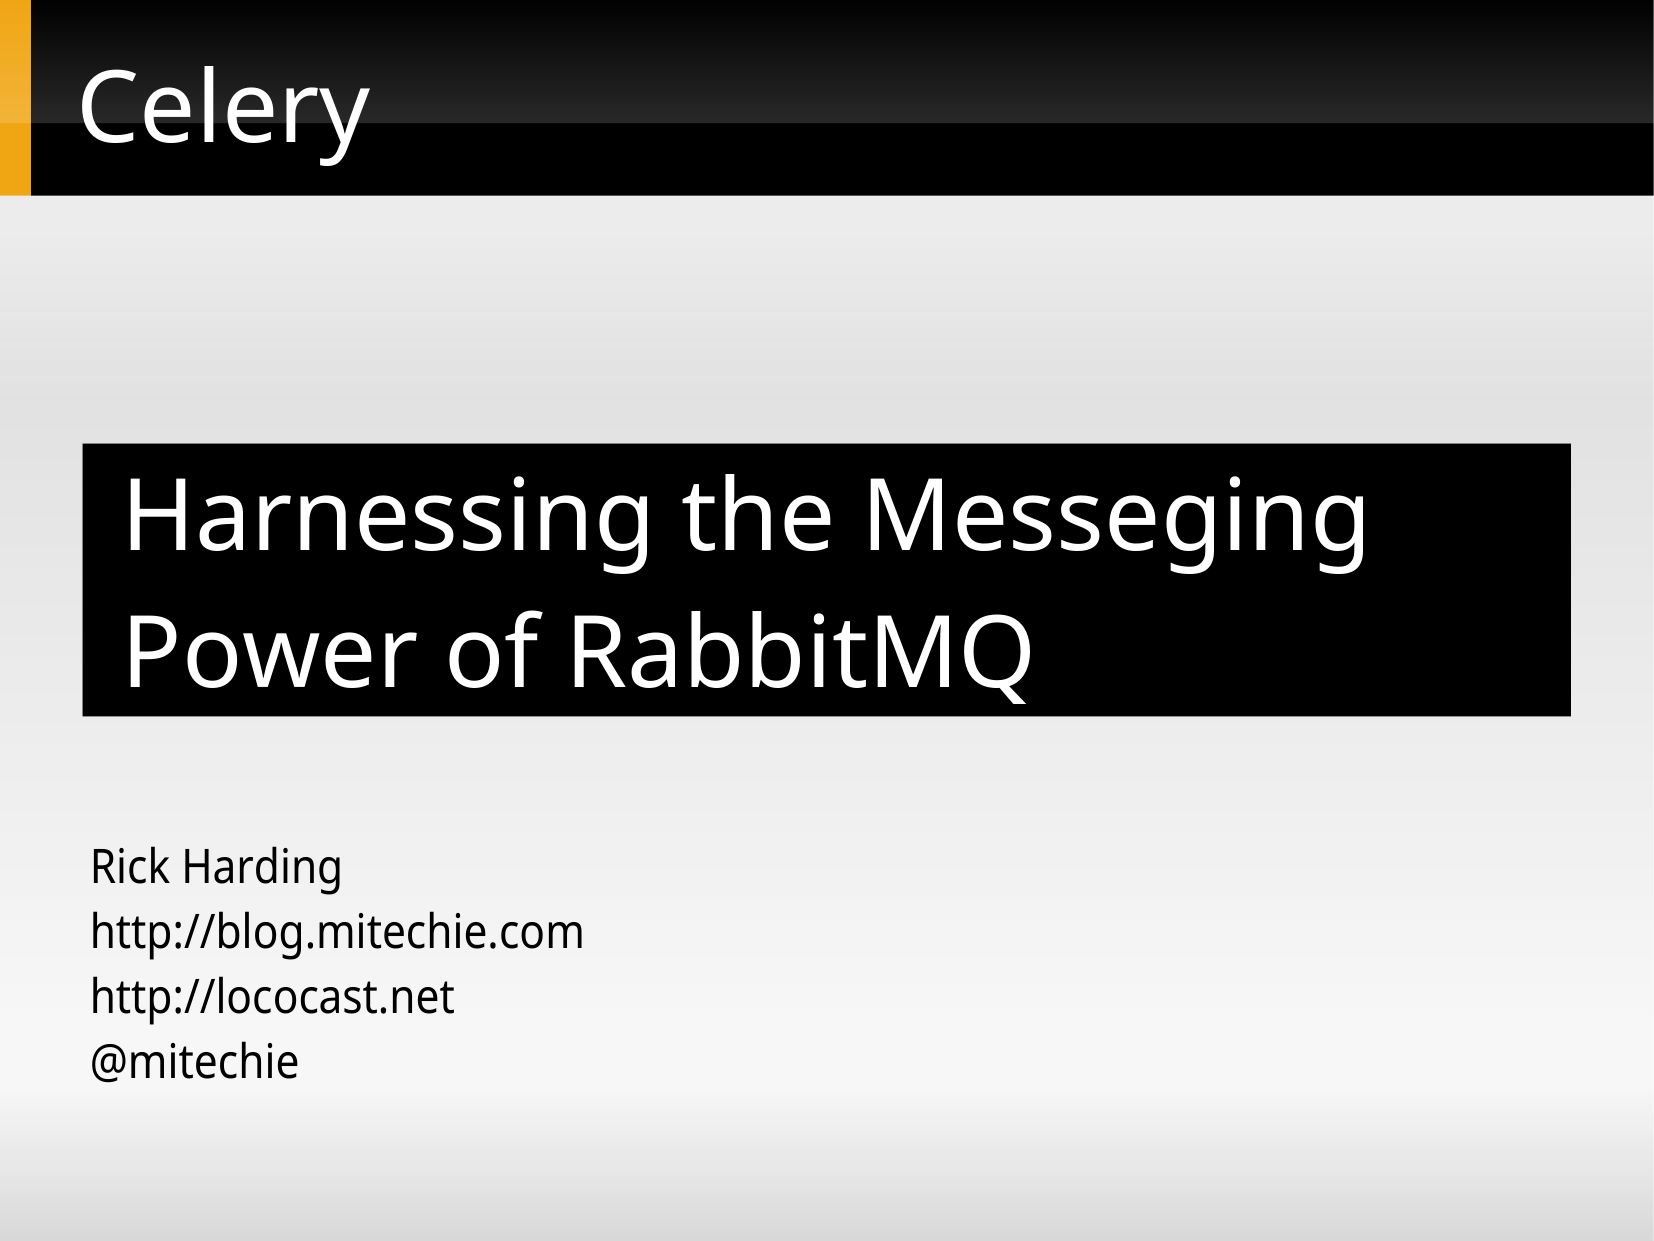

# Celery
Harnessing the Messeging Power of RabbitMQ
Rick Harding
http://blog.mitechie.com
http://lococast.net
@mitechie